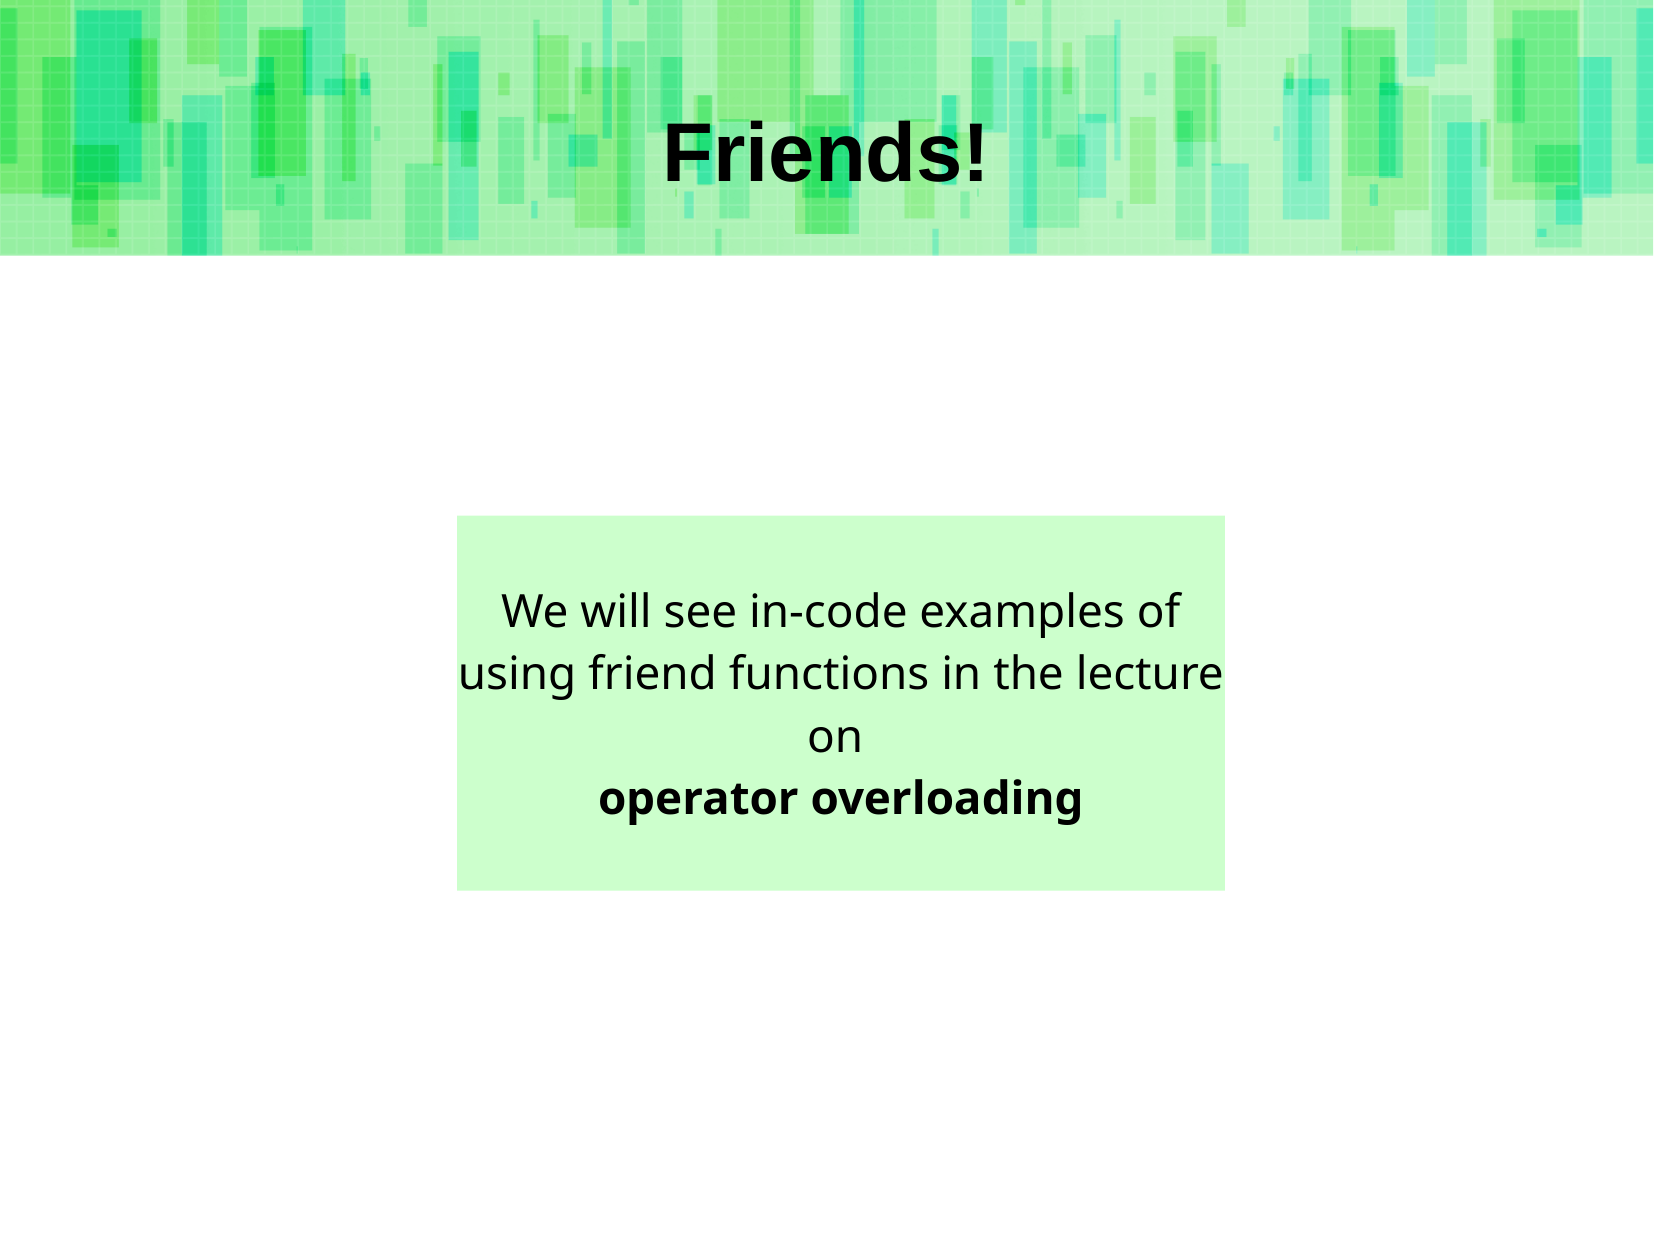

# Friends!
We will see in-code examples of using friend functions in the lecture on
operator overloading